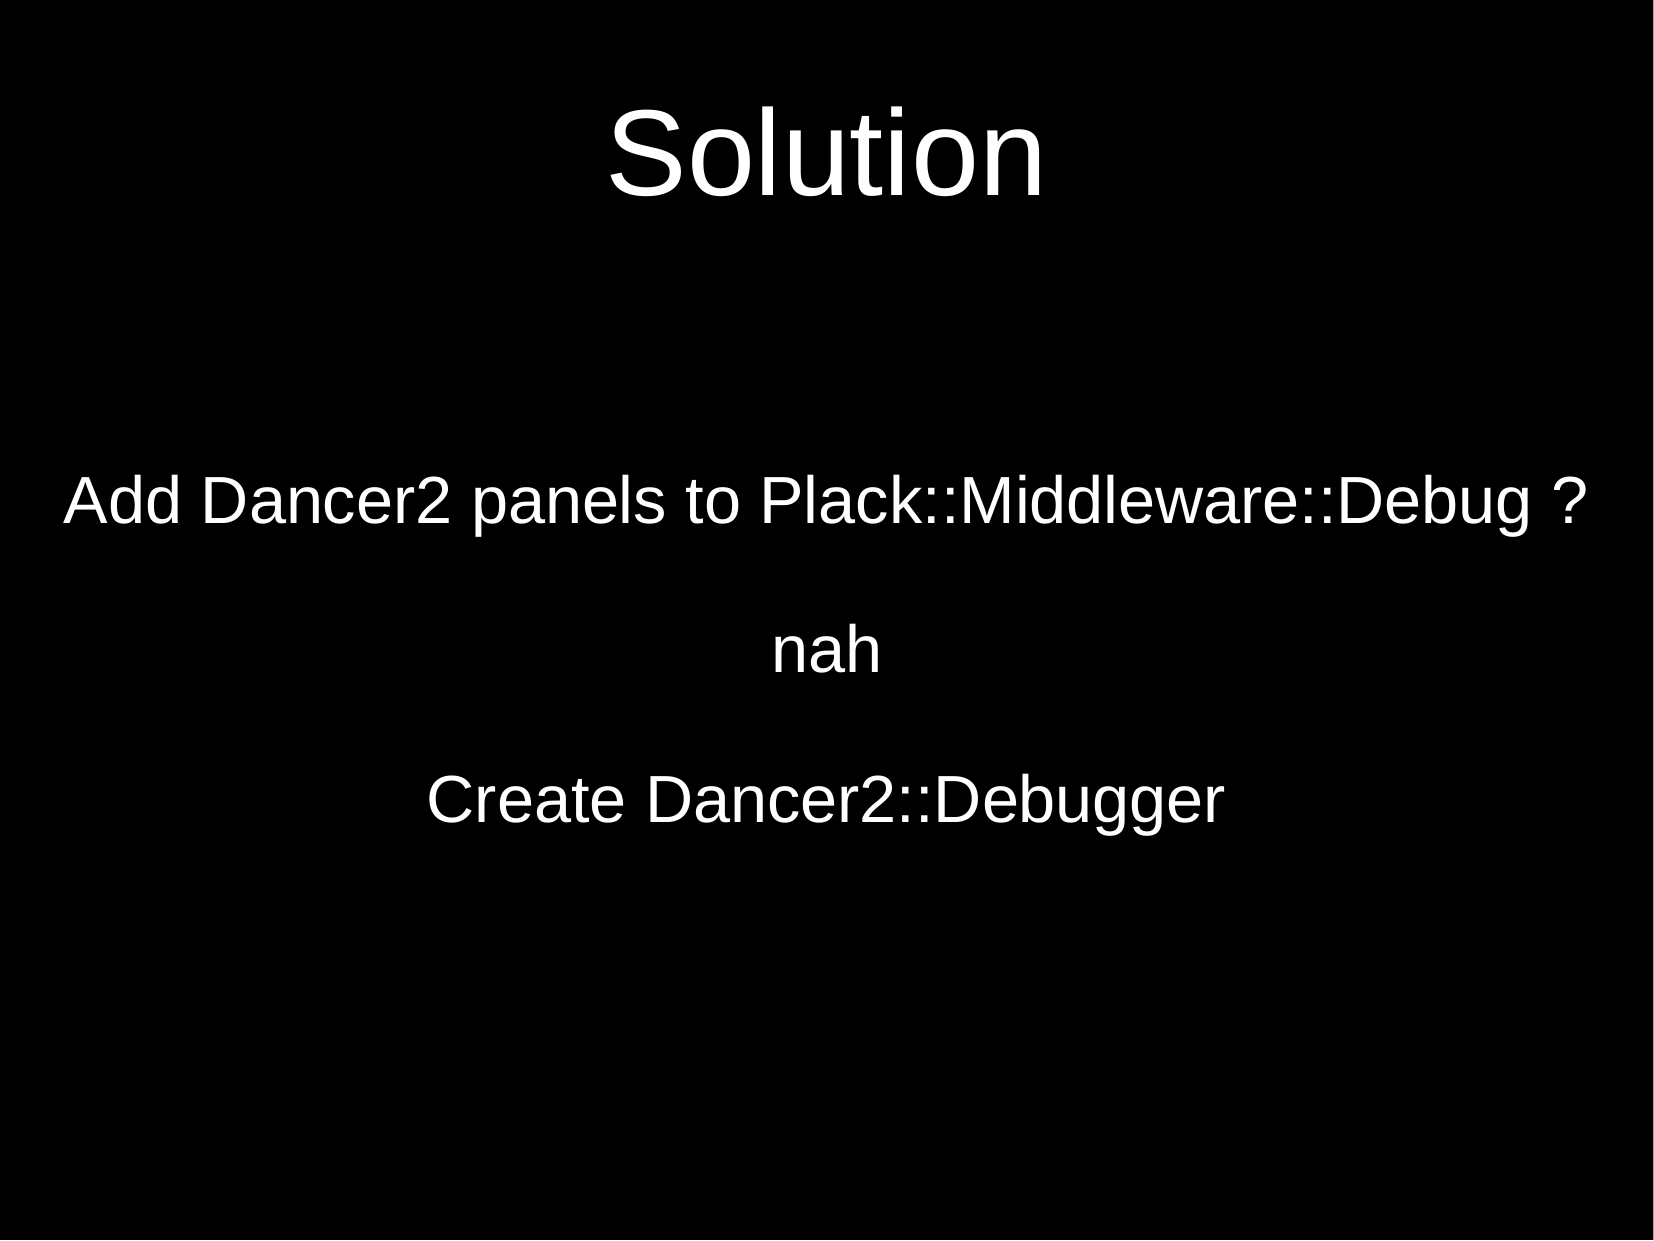

# Solution
Add Dancer2 panels to Plack::Middleware::Debug ?
nah
Create Dancer2::Debugger